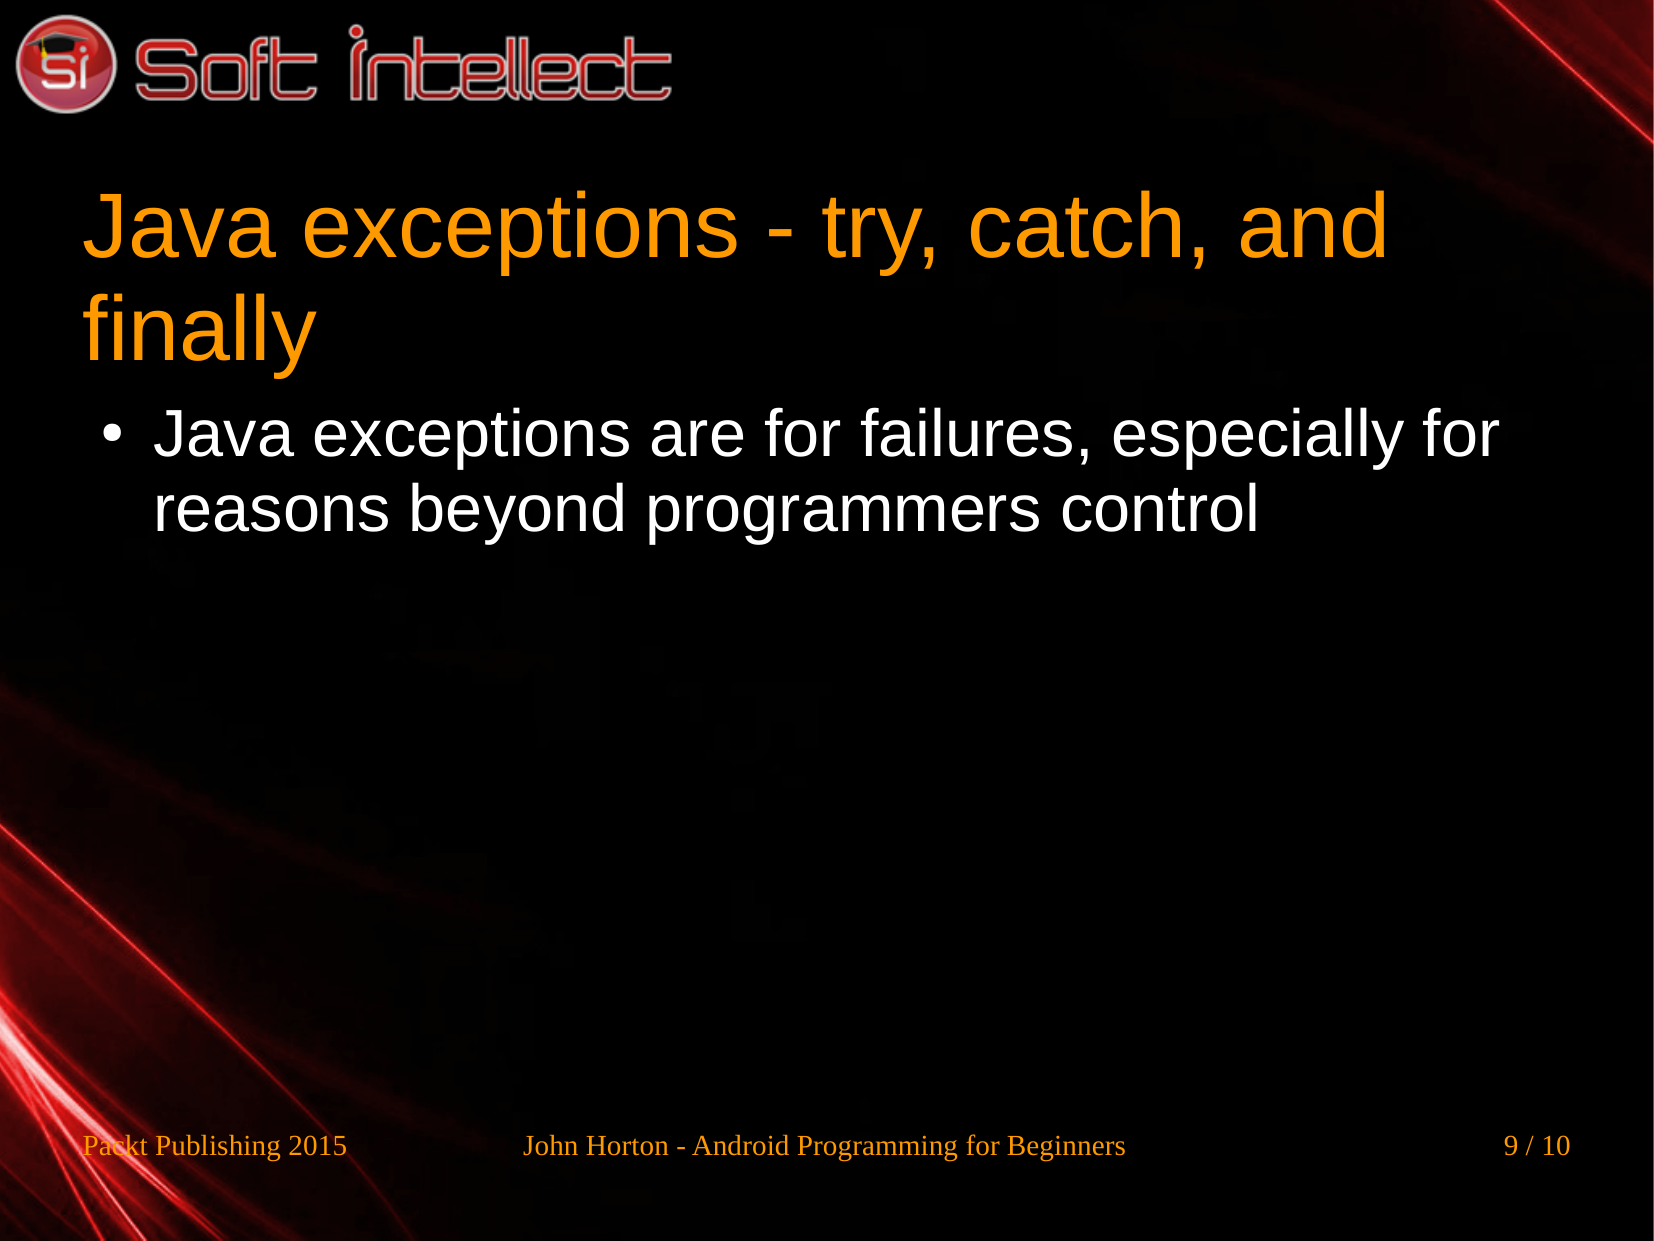

# Java exceptions - try, catch, and finally
Java exceptions are for failures, especially for reasons beyond programmers control
Packt Publishing 2015
John Horton - Android Programming for Beginners
9